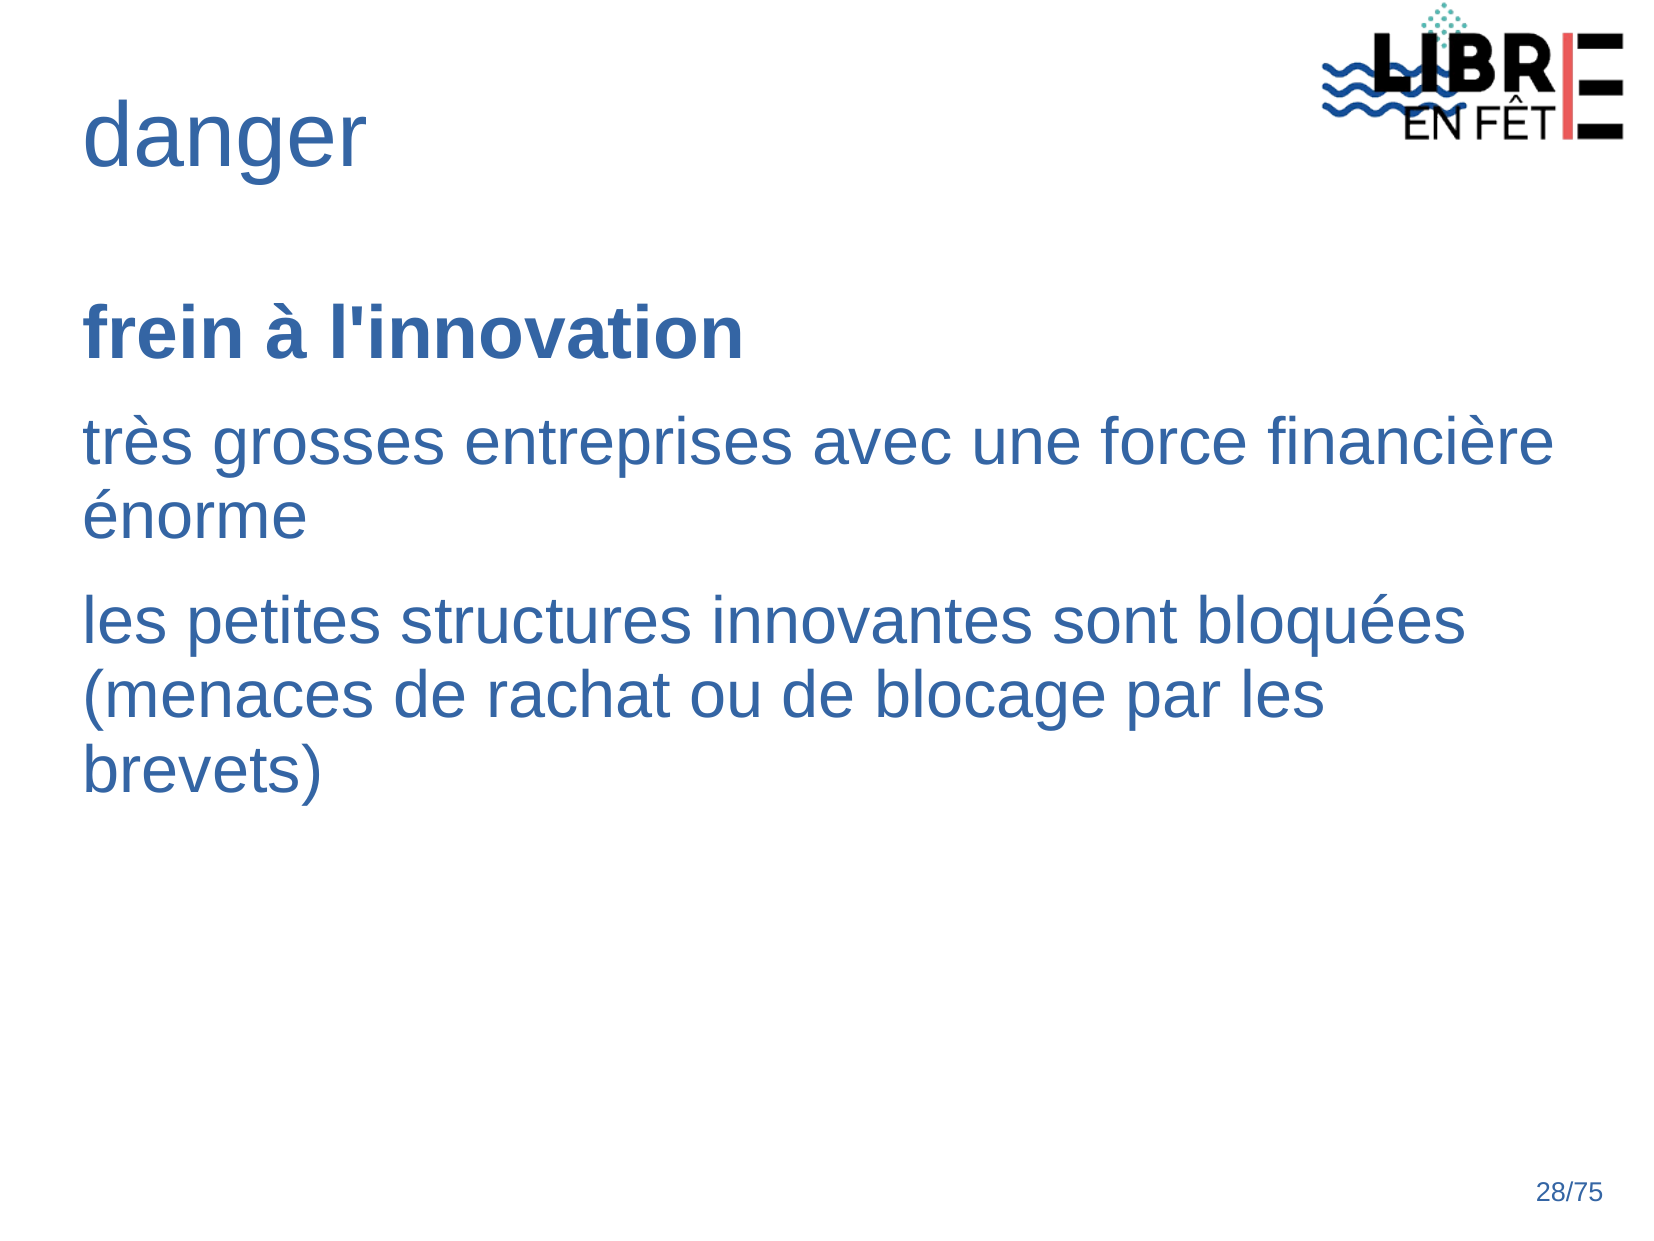

# danger
frein à l'innovation
très grosses entreprises avec une force financière énorme
les petites structures innovantes sont bloquées (menaces de rachat ou de blocage par les brevets)